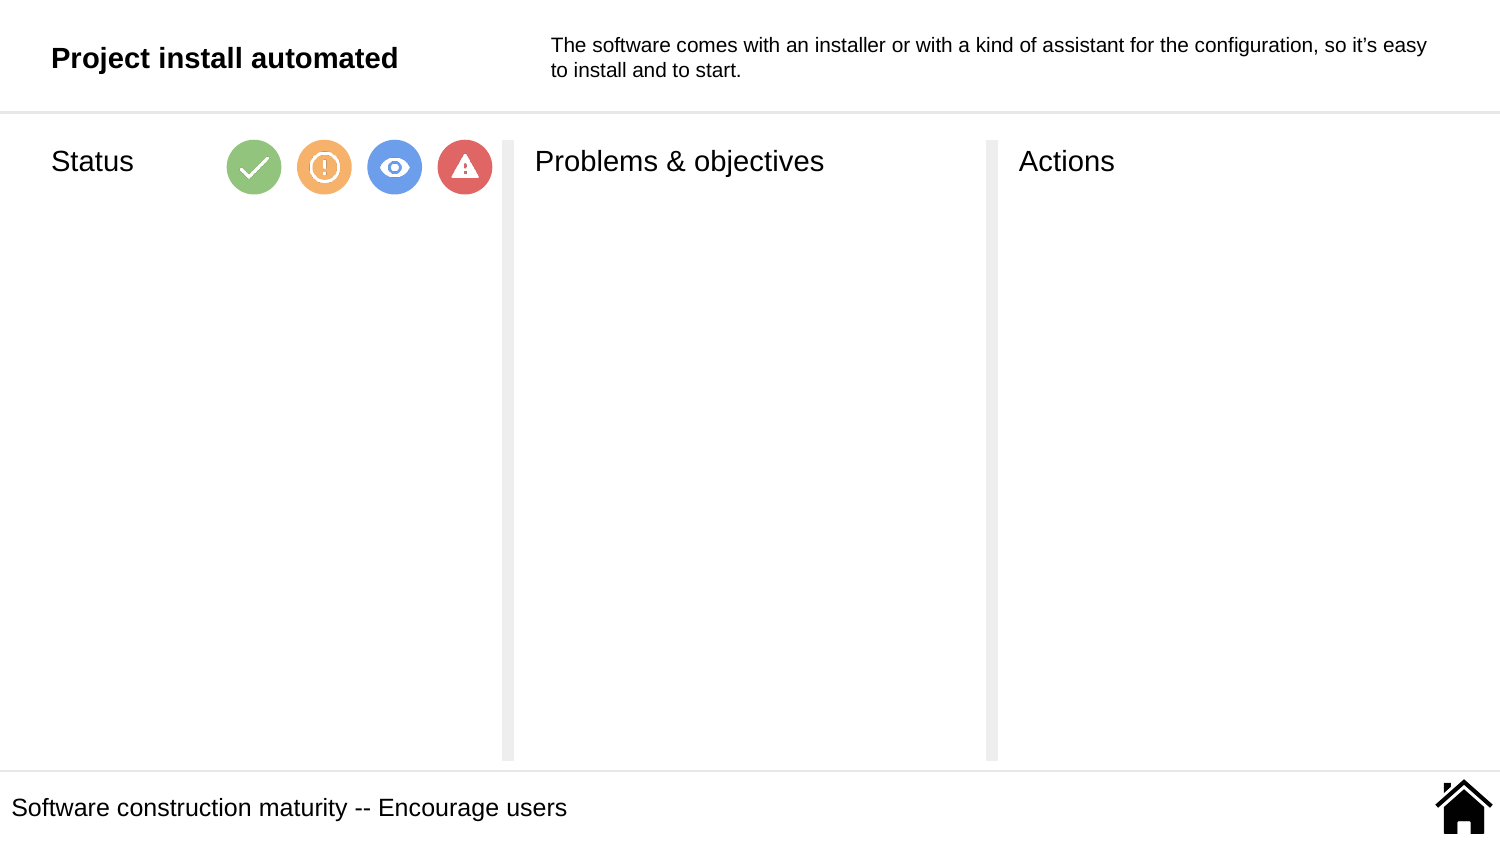

Project install automated
The software comes with an installer or with a kind of assistant for the configuration, so it’s easy to install and to start.
# Status
Problems & objectives
Actions
Software construction maturity -- Encourage users